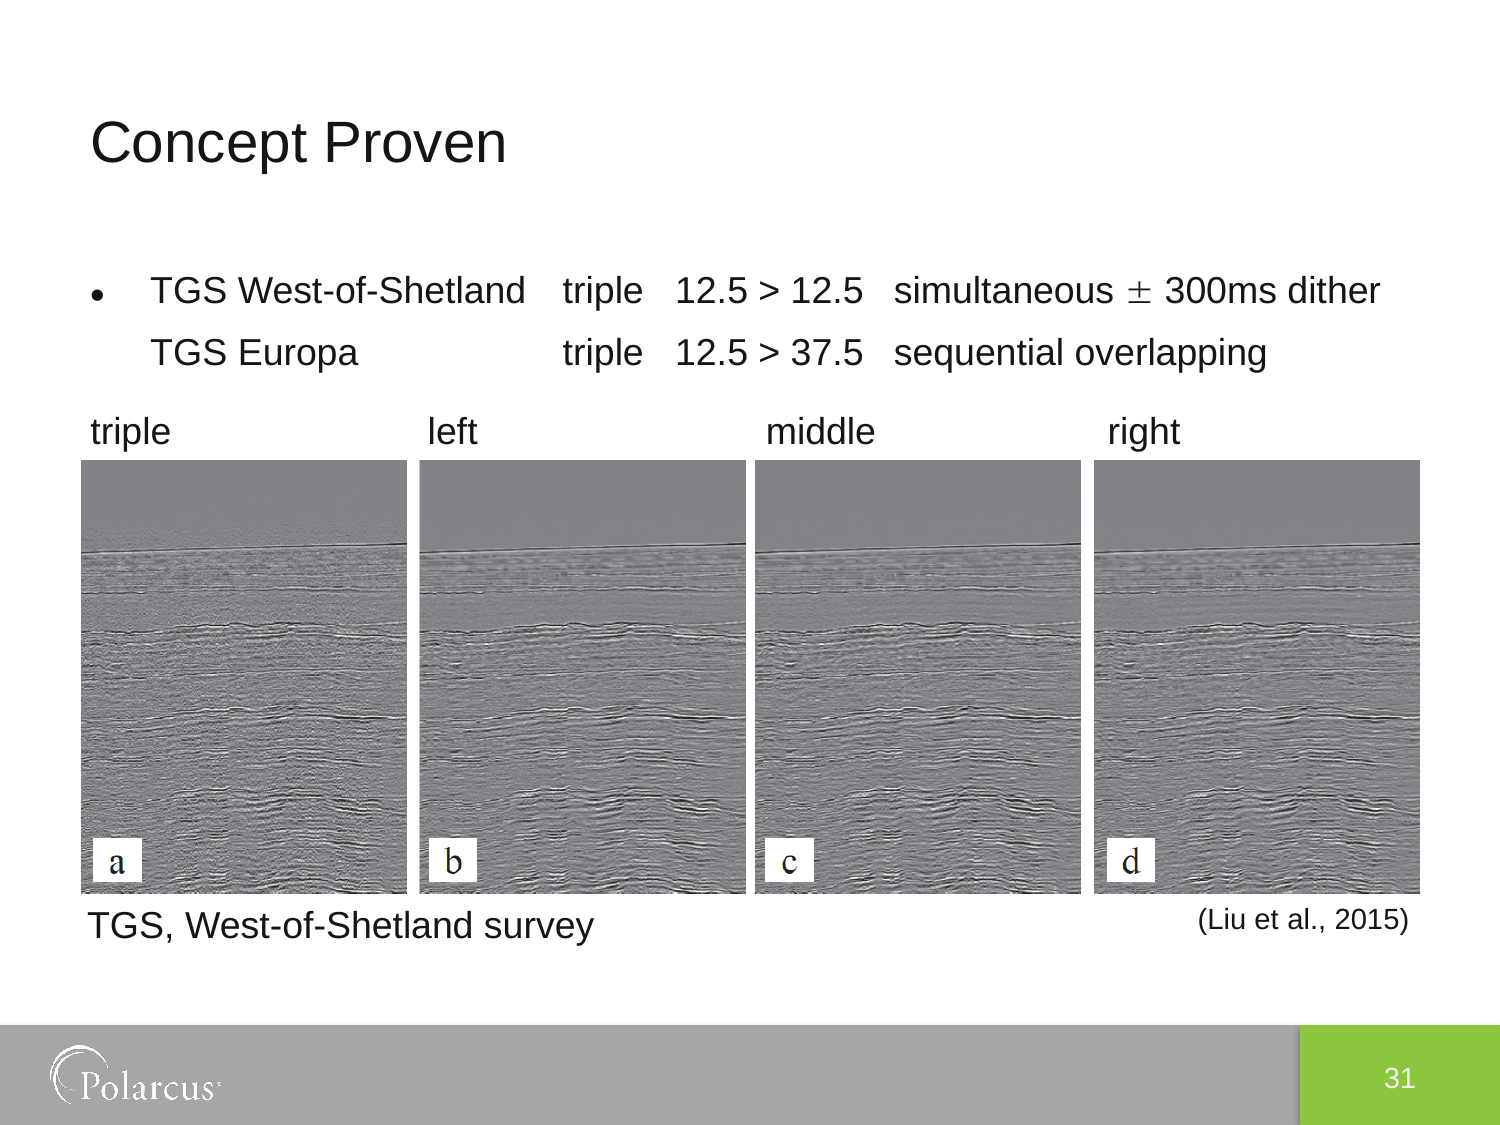

# Concept Proven
| TGS West-of-Shetland | triple | 12.5 > 12.5 | simultaneous  300ms dither |
| --- | --- | --- | --- |
| TGS Europa | triple | 12.5 > 37.5 | sequential overlapping |
triple
left
middle
right
(Liu et al., 2015)
TGS, West-of-Shetland survey